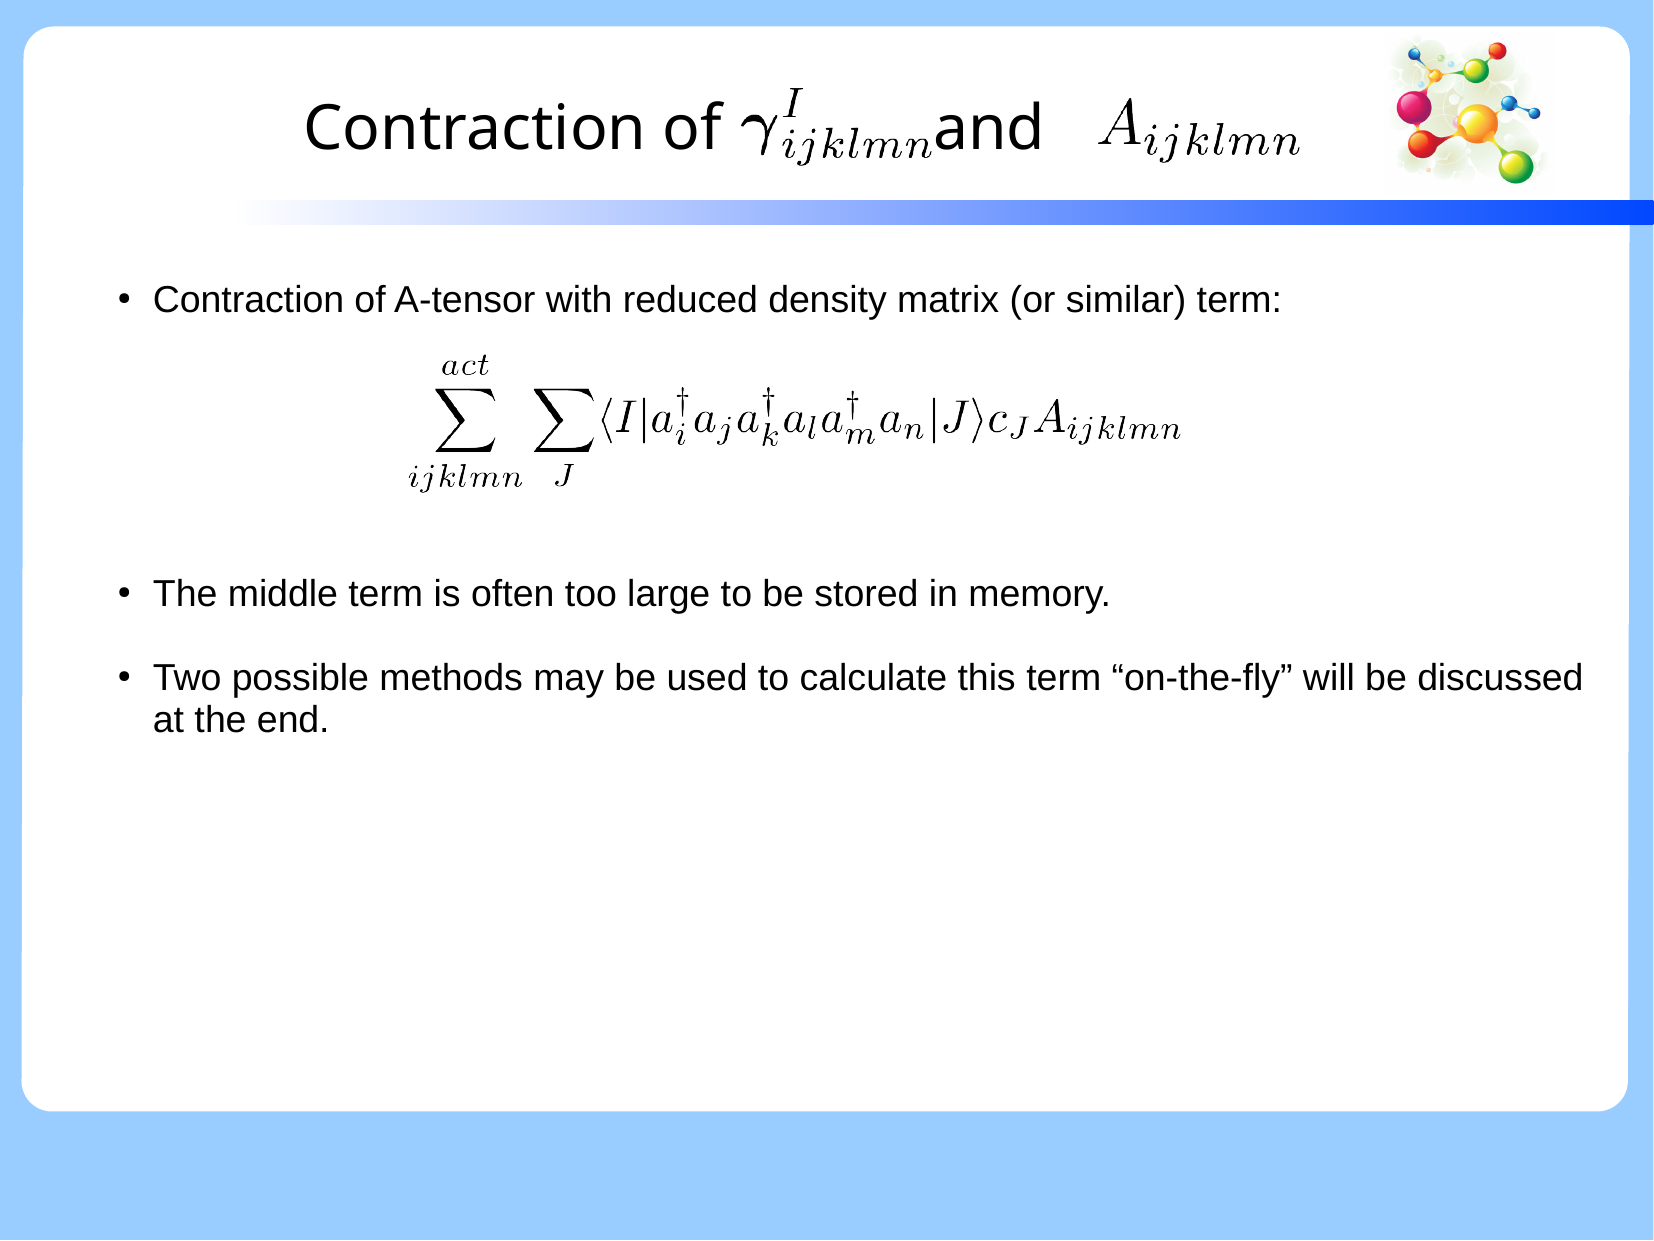

# Contraction of and
Contraction of A-tensor with reduced density matrix (or similar) term:
The middle term is often too large to be stored in memory.
Two possible methods may be used to calculate this term “on-the-fly” will be discussed at the end.